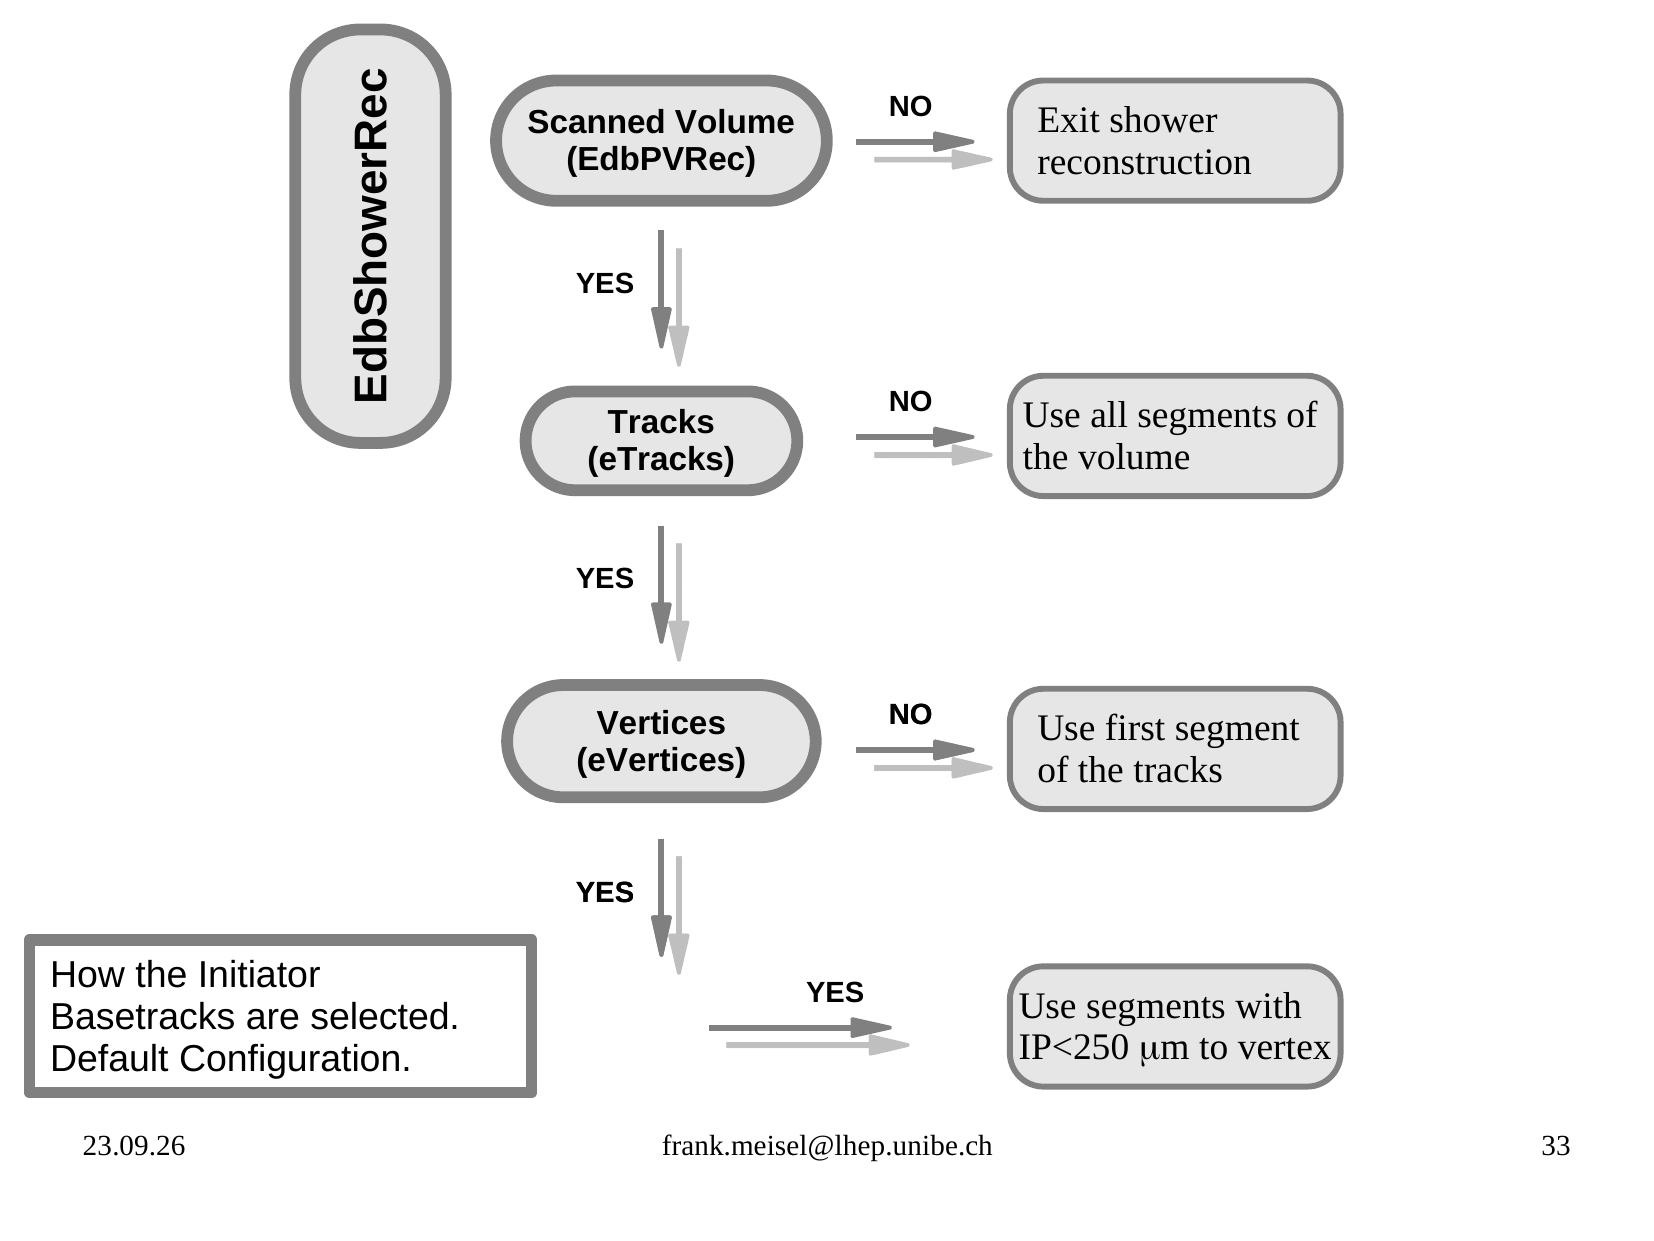

Scanned Volume
(EdbPVRec)
Exit shower
reconstruction
NO
YES
EdbShowerRec
Use all segments of
the volume
NO
YES
Tracks
(eTracks)
Vertices
(eVertices)
Use first segment
of the tracks
NO
YES
NO
YES
Use segments with
IP<250 mm to vertex
YES
How the Initiator Basetracks are selected.
Default Configuration.
frank.meisel@lhep.unibe.ch
33